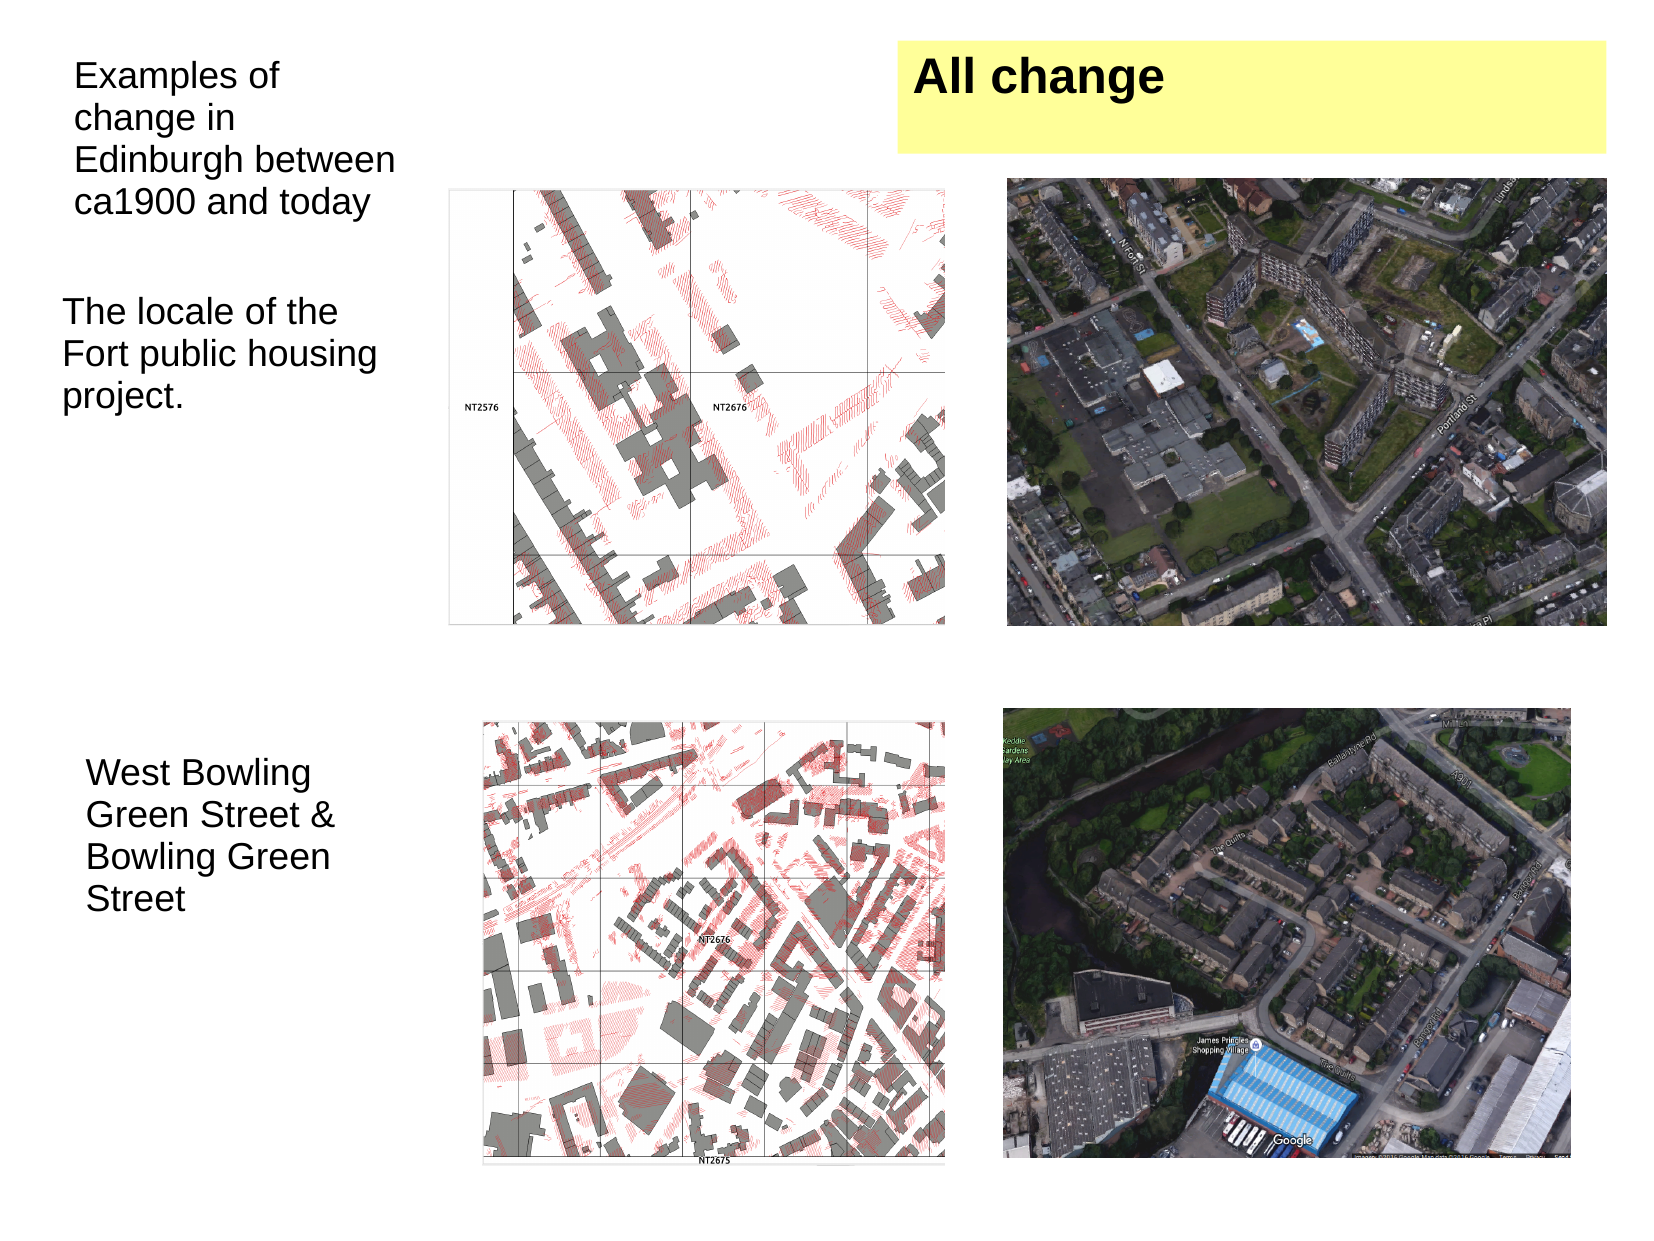

All change
Examples of change in Edinburgh between ca1900 and today
The locale of the Fort public housing project.
West Bowling Green Street &
Bowling Green Street